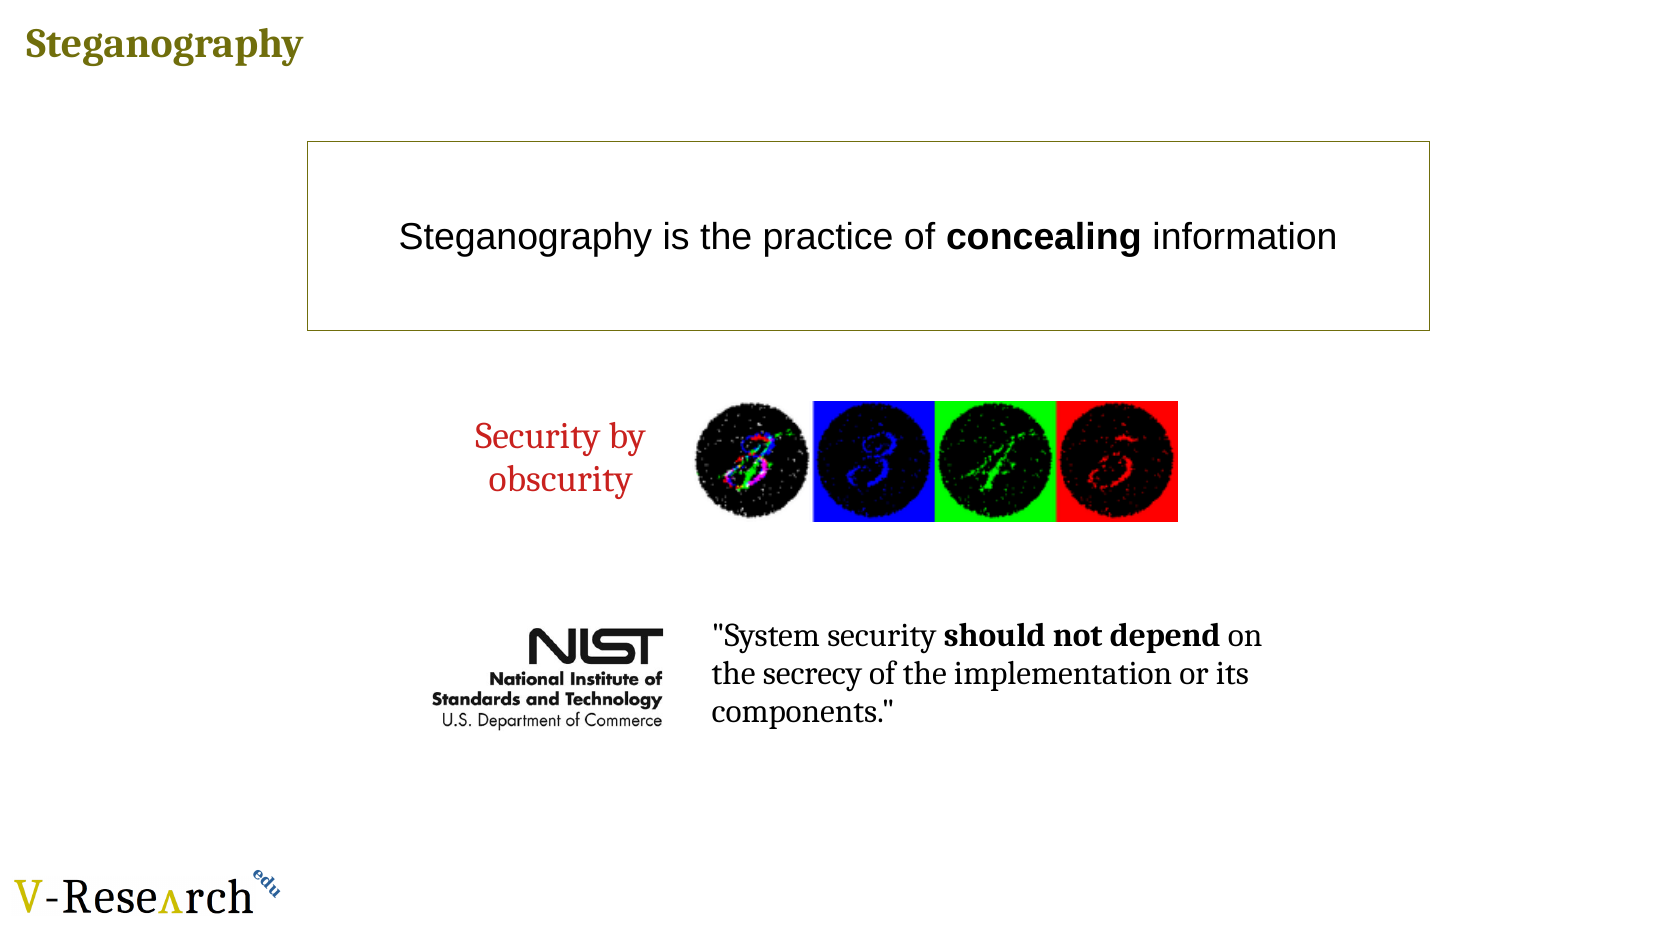

Steganography
Steganography is the practice of concealing information
Security by
obscurity
"System security should not depend on the secrecy of the implementation or its components."
edu